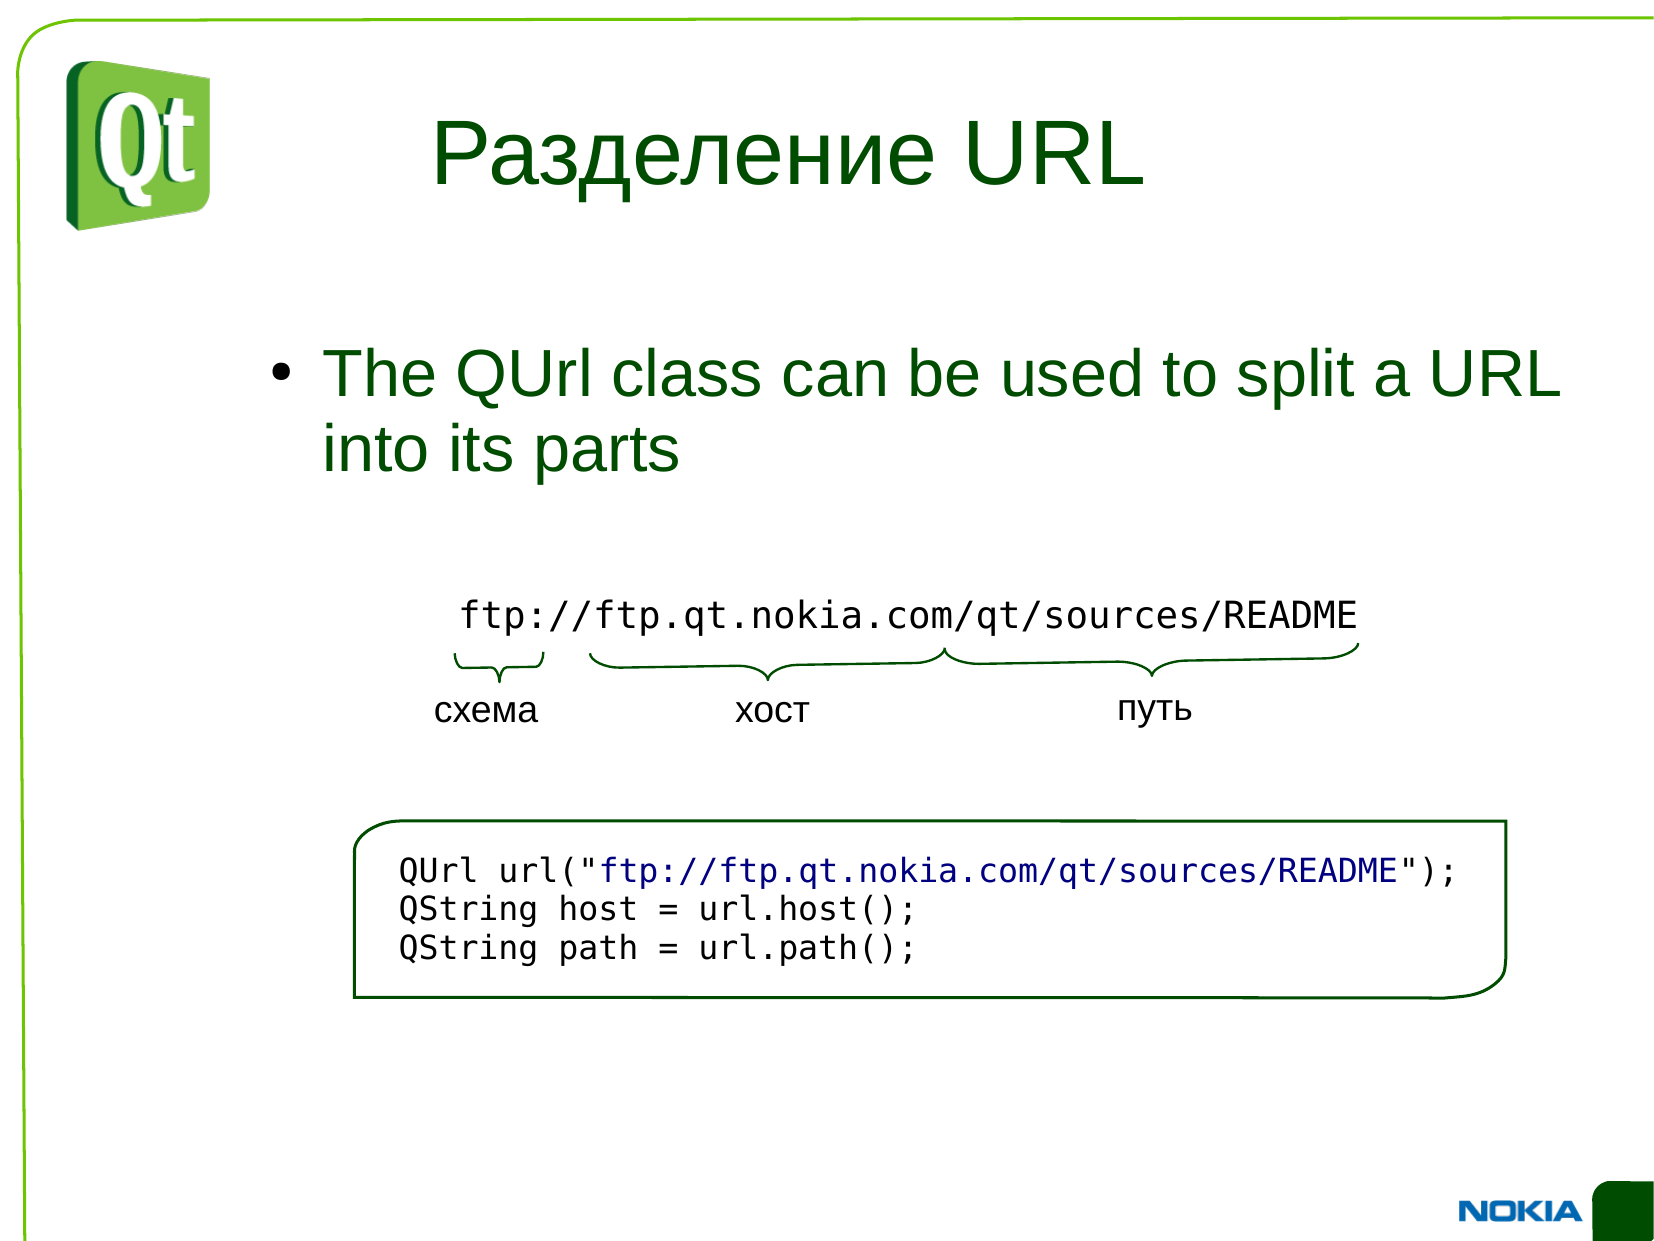

# Разделение URL
The QUrl class can be used to split a URL into its parts
ftp://ftp.qt.nokia.com/qt/sources/README
путь
схема
хост
QUrl url("ftp://ftp.qt.nokia.com/qt/sources/README");
QString host = url.host();
QString path = url.path();